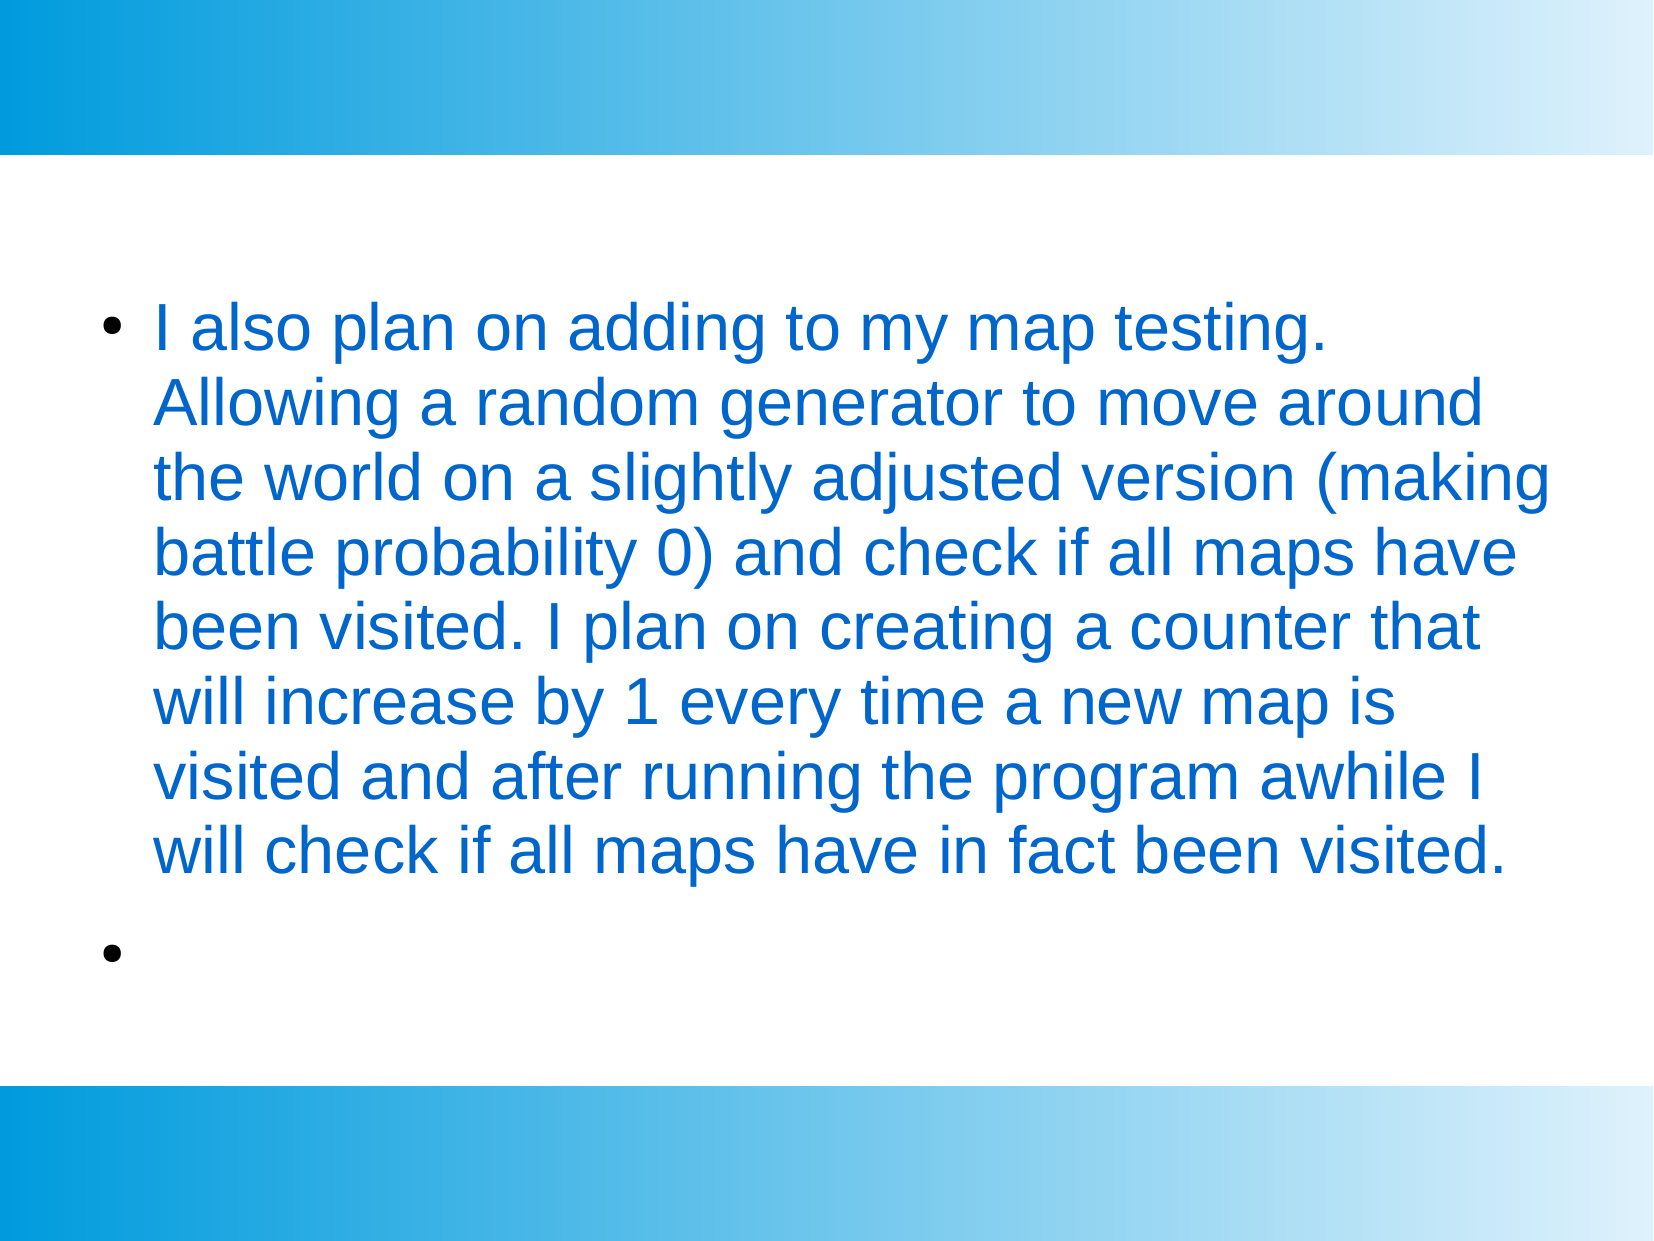

#
I also plan on adding to my map testing. Allowing a random generator to move around the world on a slightly adjusted version (making battle probability 0) and check if all maps have been visited. I plan on creating a counter that will increase by 1 every time a new map is visited and after running the program awhile I will check if all maps have in fact been visited.